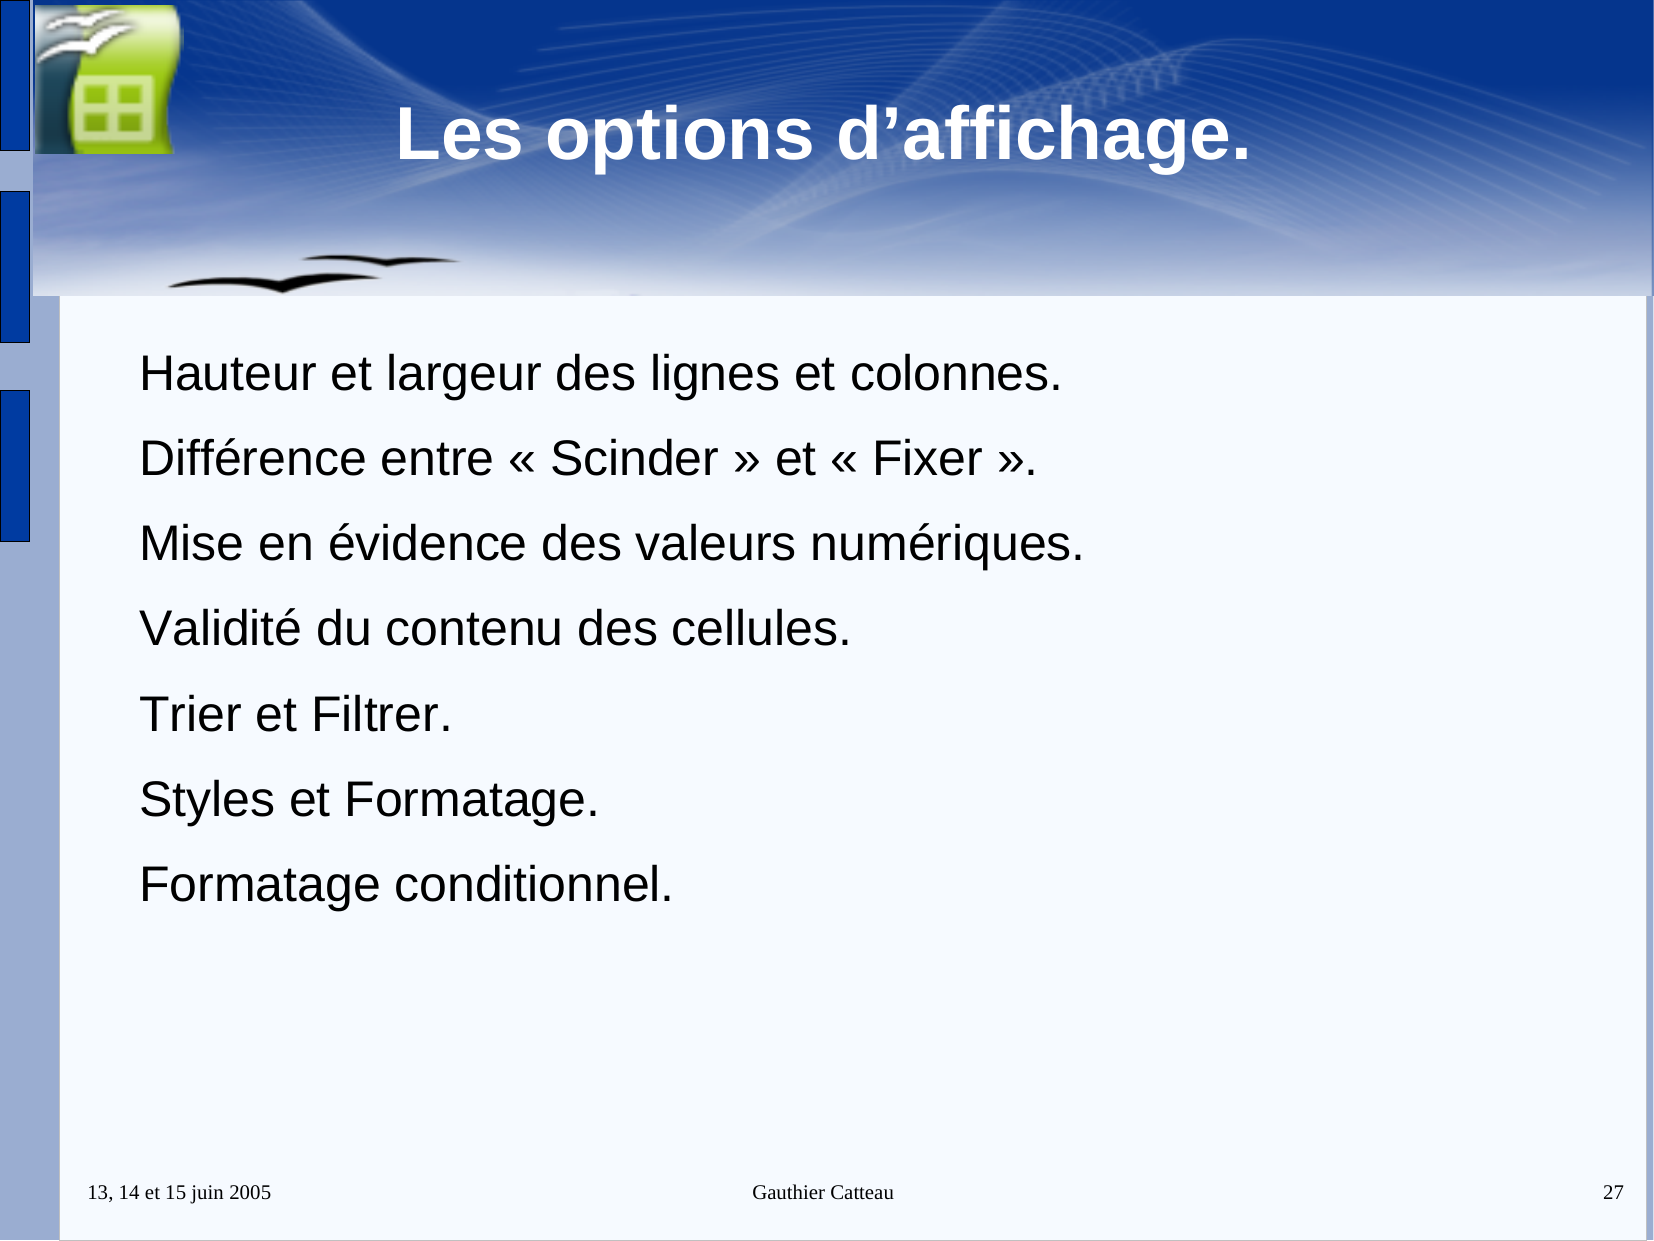

# Les options d’affichage.
Hauteur et largeur des lignes et colonnes.
Différence entre « Scinder » et « Fixer ».
Mise en évidence des valeurs numériques.
Validité du contenu des cellules.
Trier et Filtrer.
Styles et Formatage.
Formatage conditionnel.
Gauthier Catteau